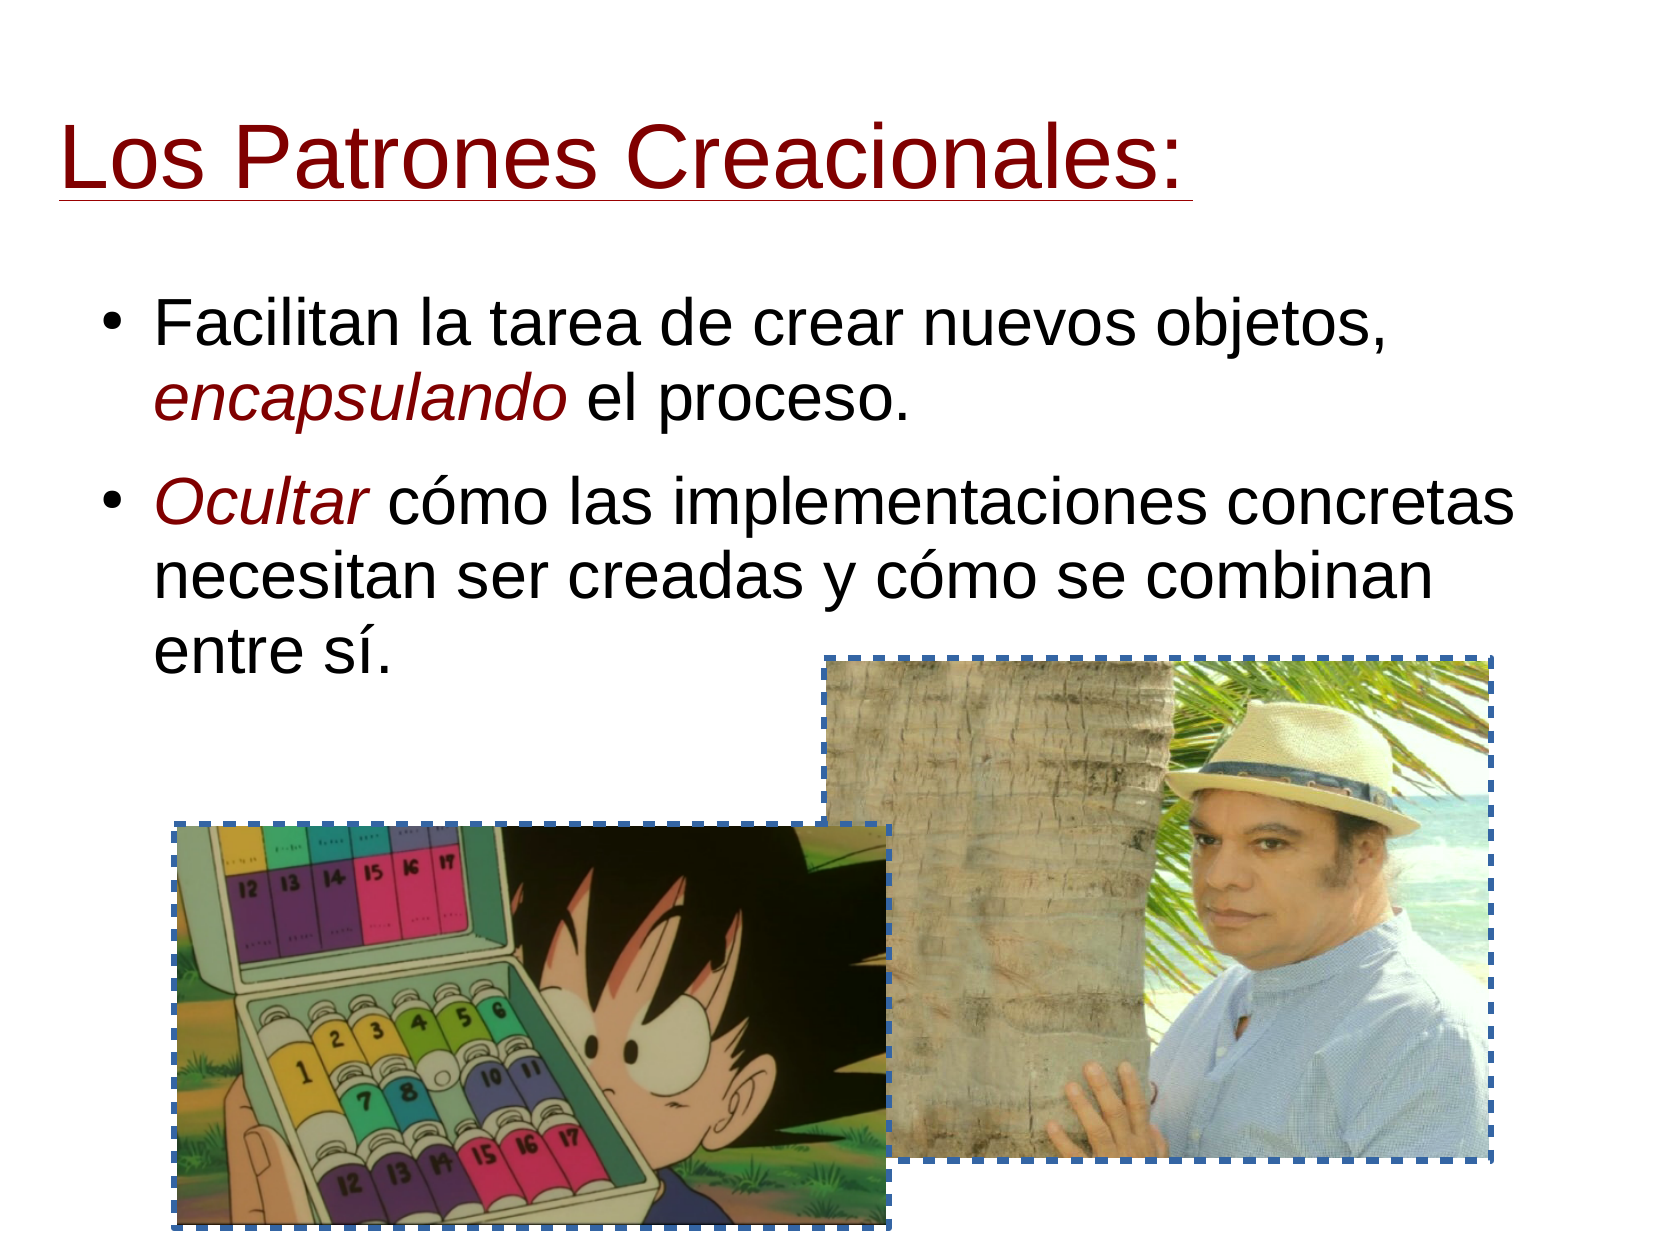

# Los Patrones Creacionales:
Facilitan la tarea de crear nuevos objetos, encapsulando el proceso.
Ocultar cómo las implementaciones concretas necesitan ser creadas y cómo se combinan entre sí.